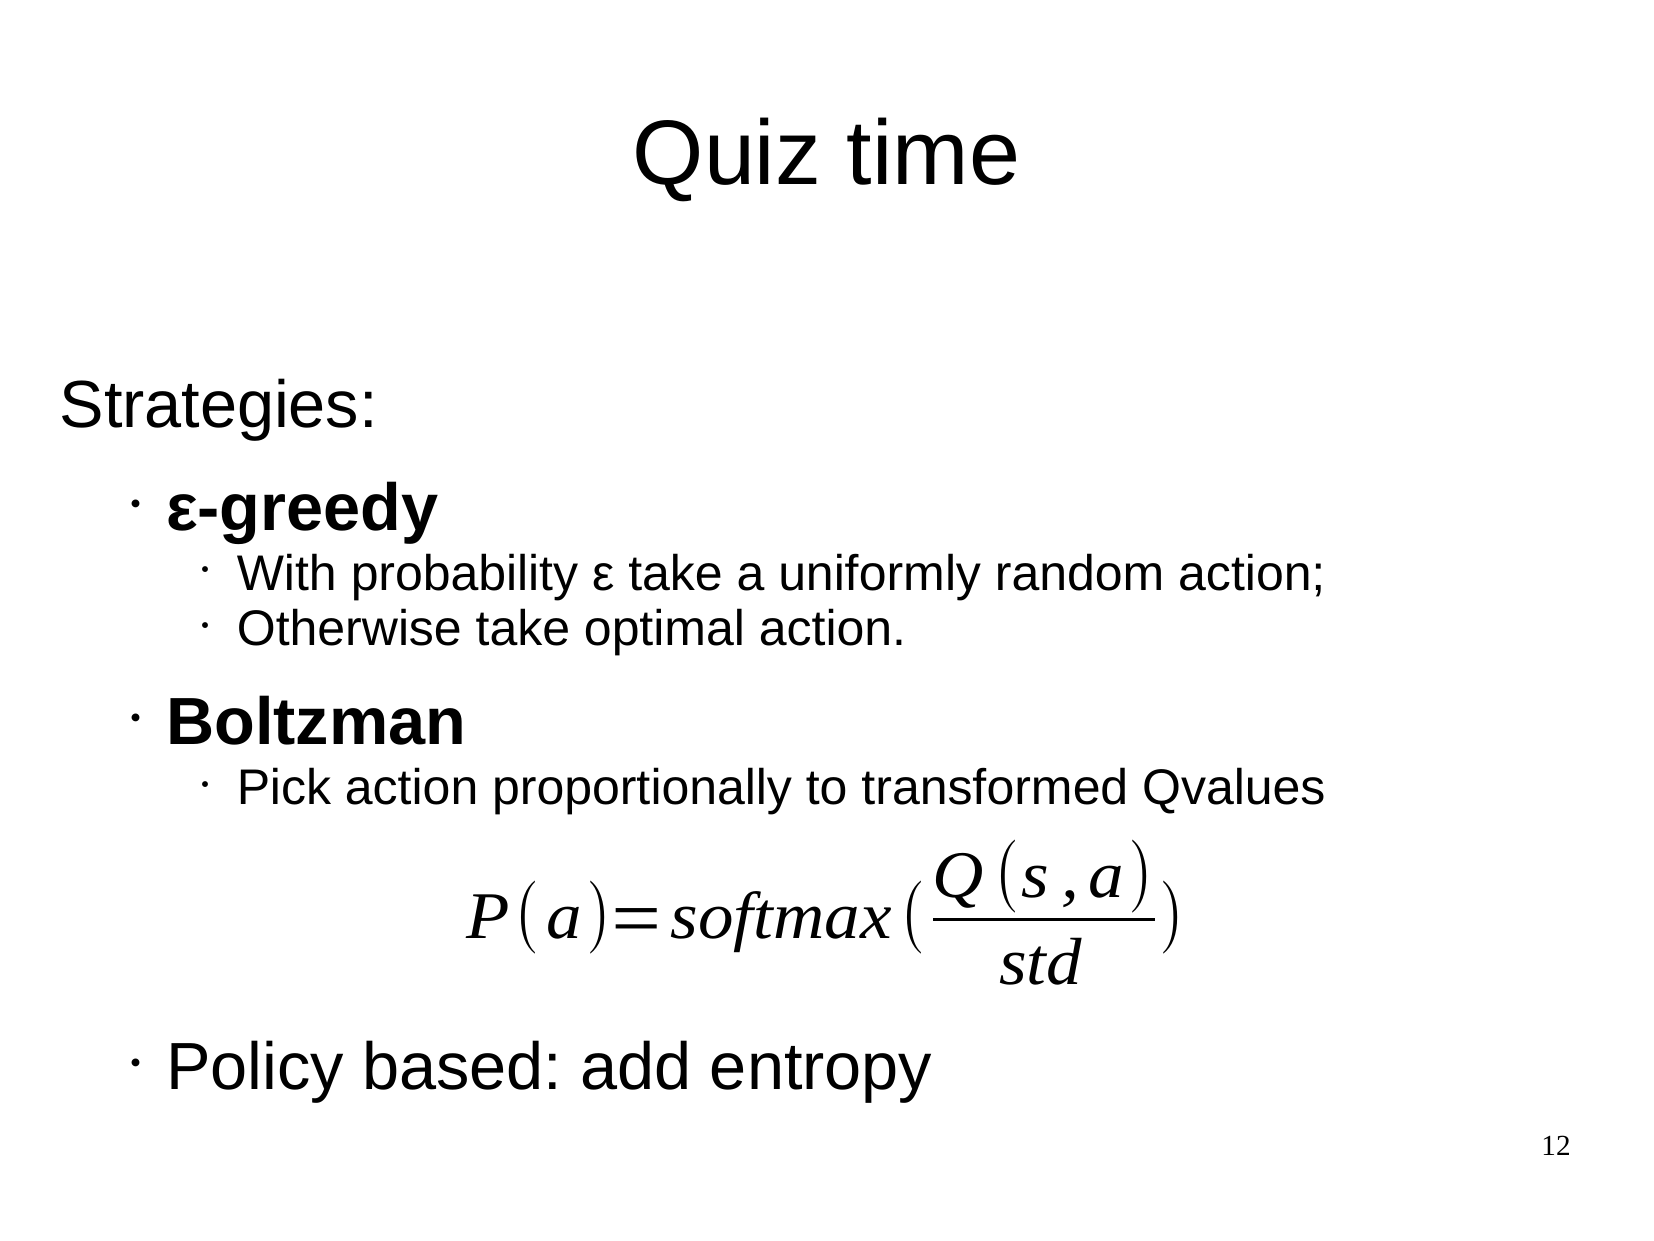

# Quiz time
Strategies:
ε-greedy
With probability ε take a uniformly random action;
Otherwise take optimal action.
Boltzman
Pick action proportionally to transformed Qvalues
Policy based: add entropy
12